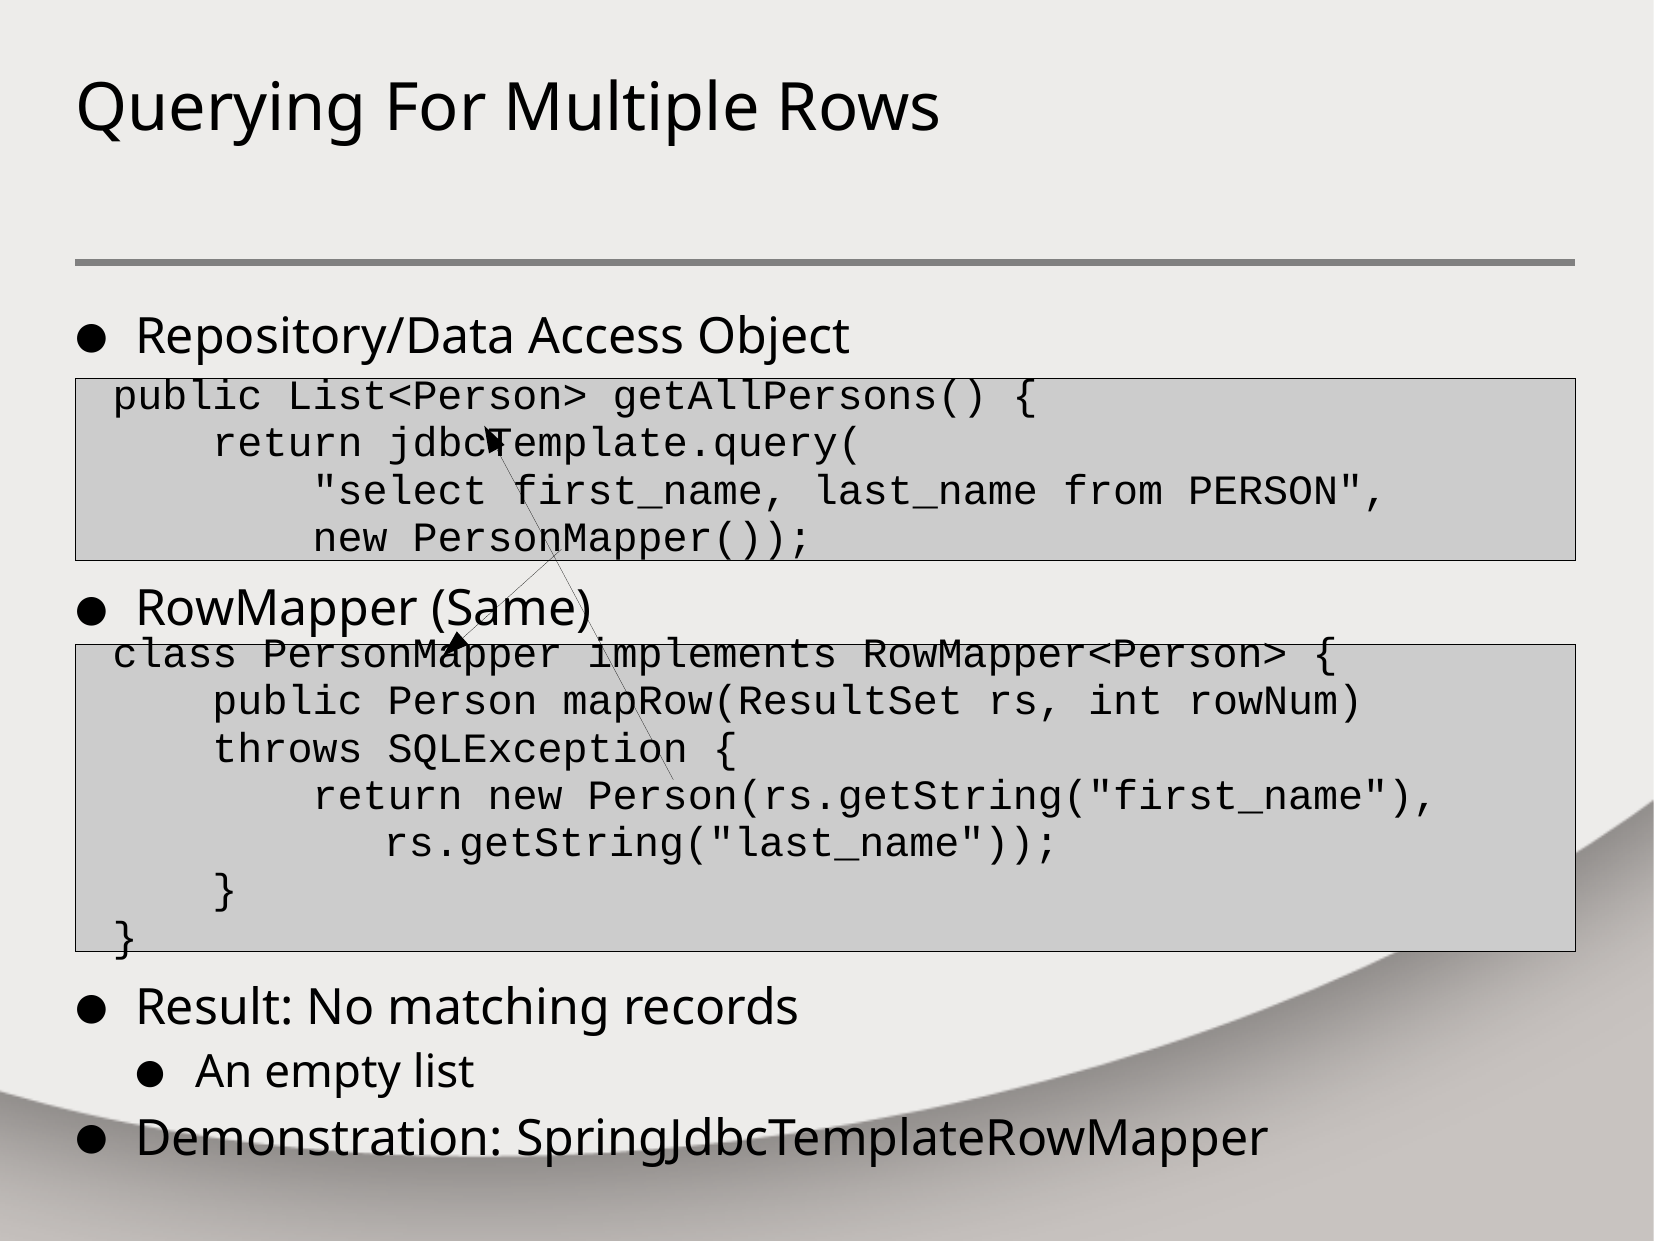

# Querying For Multiple Rows
Repository/Data Access Object
RowMapper (Same)
Result: No matching records
An empty list
Demonstration: SpringJdbcTemplateRowMapper
public List<Person> getAllPersons() {
 return jdbcTemplate.query(
 "select first_name, last_name from PERSON",
 new PersonMapper());
class PersonMapper implements RowMapper<Person> {
 public Person mapRow(ResultSet rs, int rowNum)
 throws SQLException {
 return new Person(rs.getString("first_name"),
			 rs.getString("last_name"));
 }
}